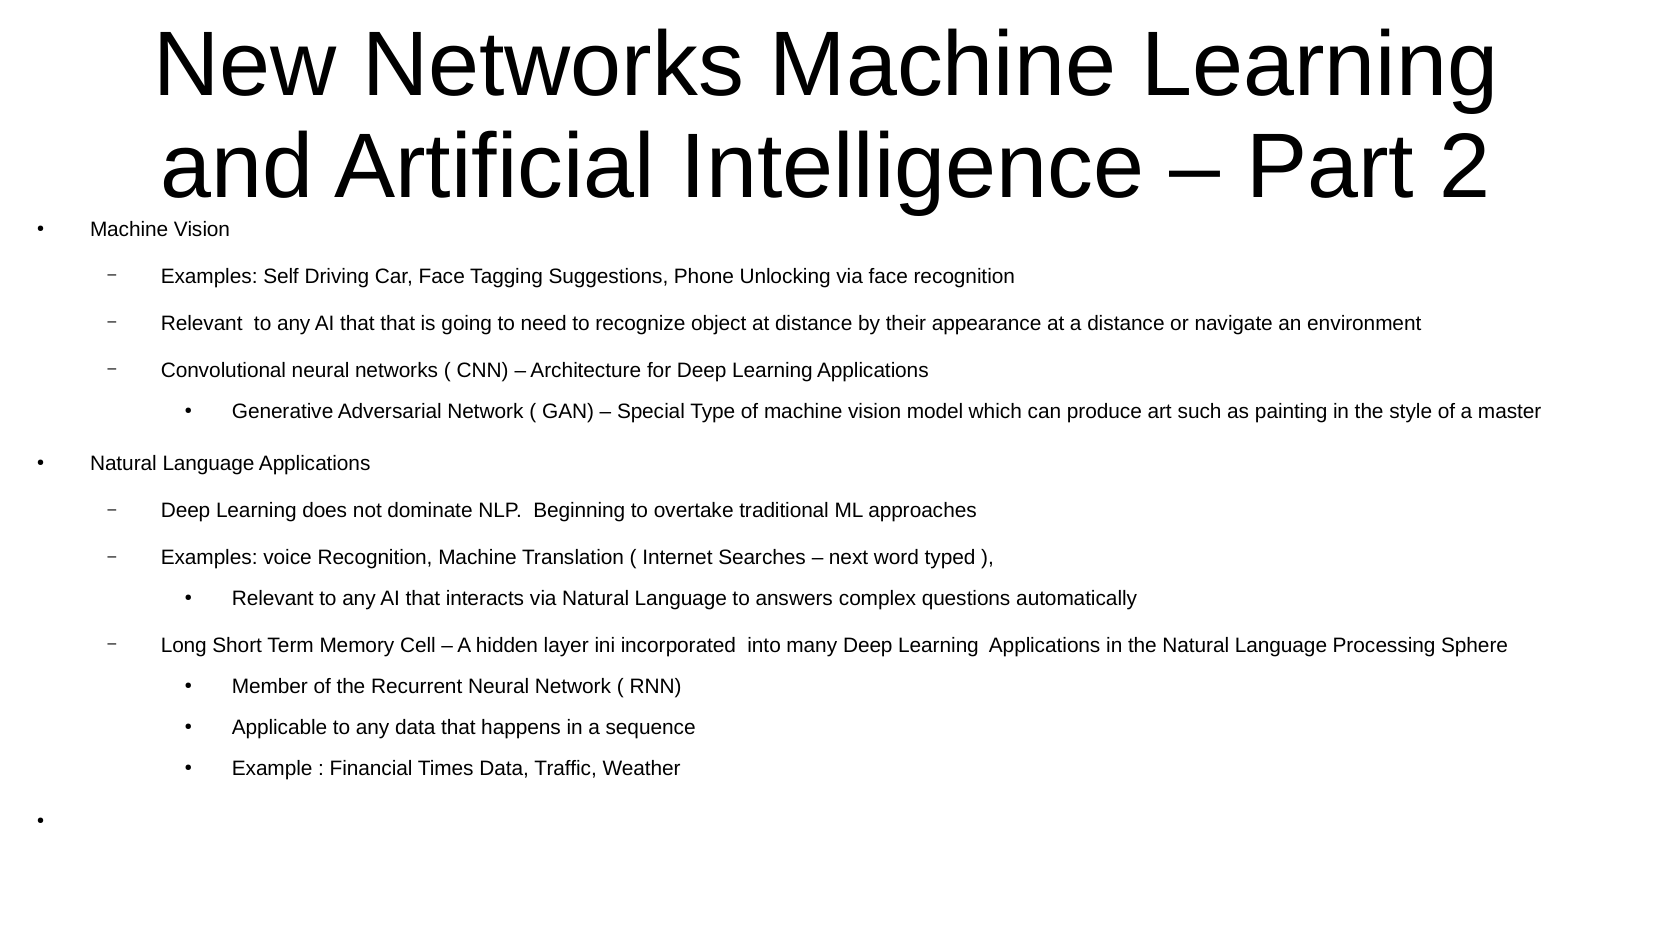

# New Networks Machine Learning and Artificial Intelligence – Part 2
Machine Vision
Examples: Self Driving Car, Face Tagging Suggestions, Phone Unlocking via face recognition
Relevant to any AI that that is going to need to recognize object at distance by their appearance at a distance or navigate an environment
Convolutional neural networks ( CNN) – Architecture for Deep Learning Applications
Generative Adversarial Network ( GAN) – Special Type of machine vision model which can produce art such as painting in the style of a master
Natural Language Applications
Deep Learning does not dominate NLP. Beginning to overtake traditional ML approaches
Examples: voice Recognition, Machine Translation ( Internet Searches – next word typed ),
Relevant to any AI that interacts via Natural Language to answers complex questions automatically
Long Short Term Memory Cell – A hidden layer ini incorporated into many Deep Learning Applications in the Natural Language Processing Sphere
Member of the Recurrent Neural Network ( RNN)
Applicable to any data that happens in a sequence
Example : Financial Times Data, Traffic, Weather